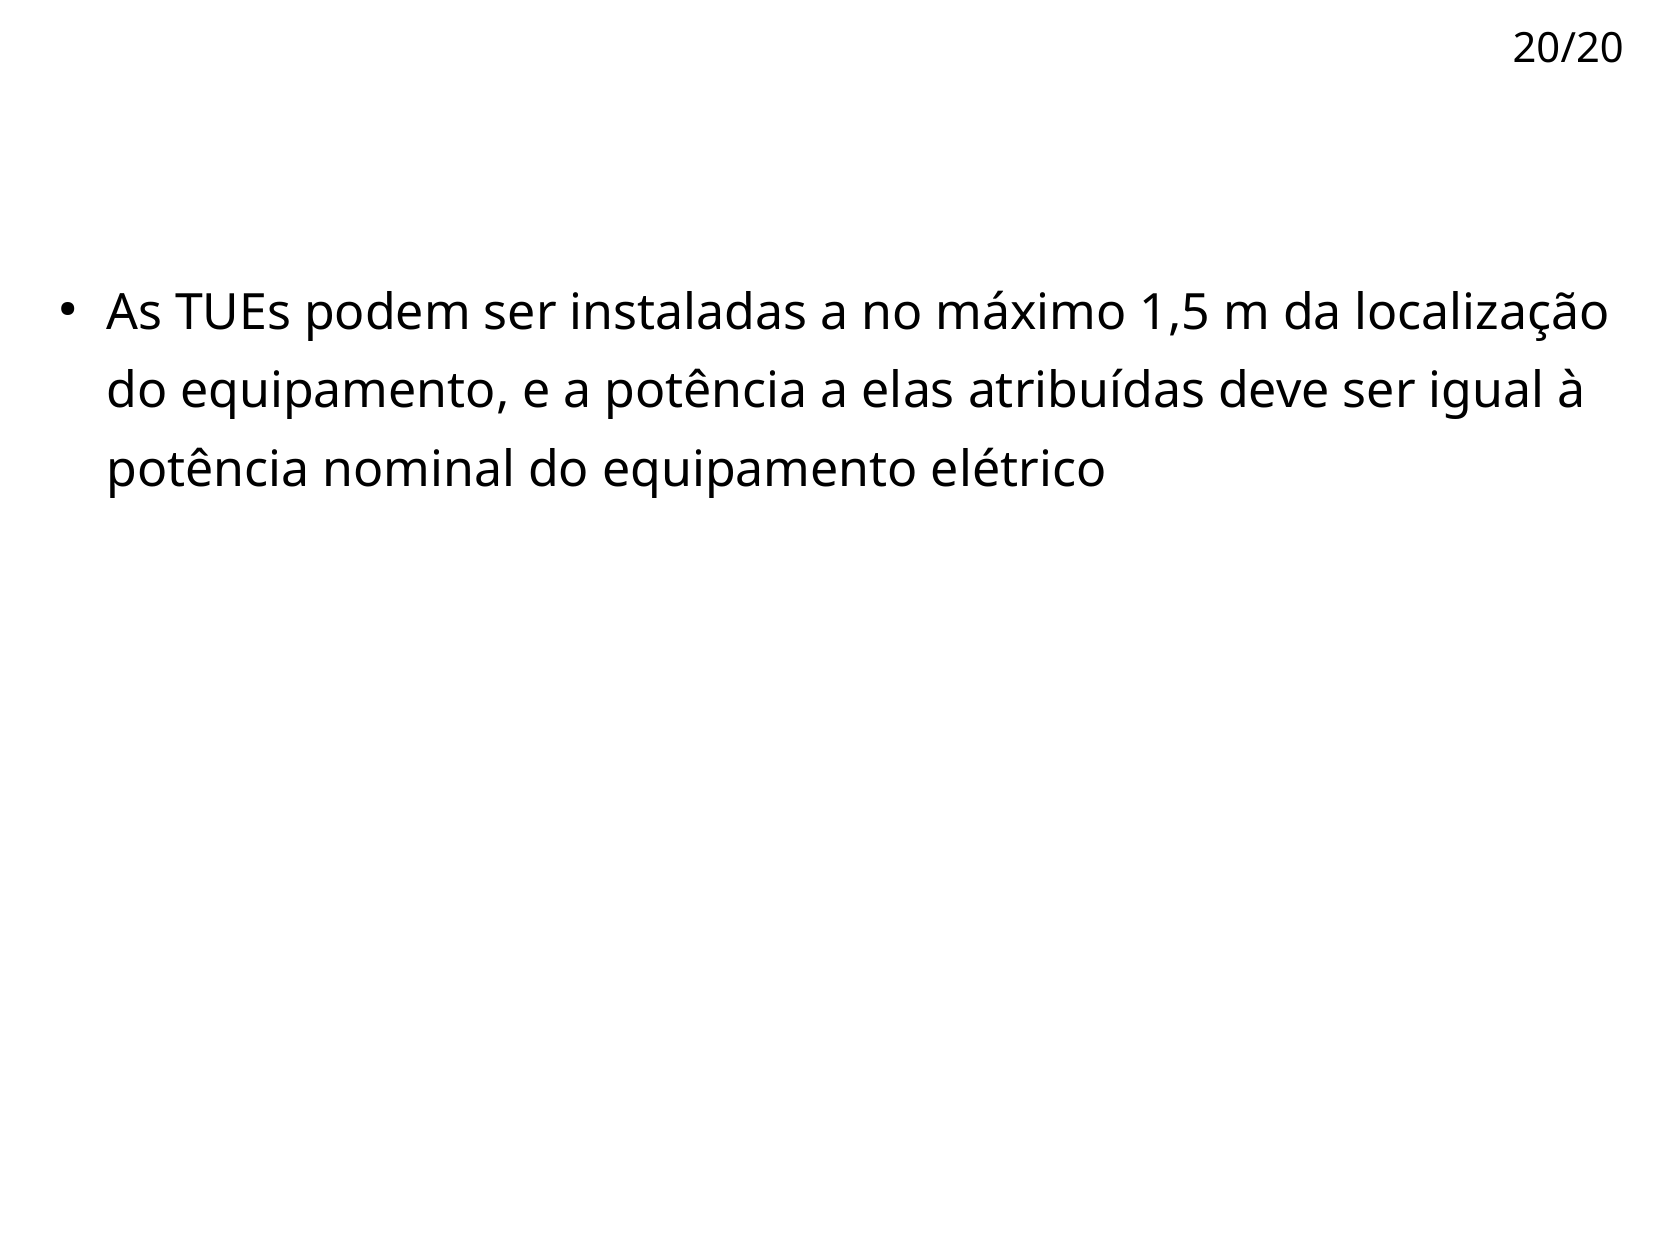

20
#
As TUEs podem ser instaladas a no máximo 1,5 m da localização do equipamento, e a potência a elas atribuídas deve ser igual à potência nominal do equipamento elétrico